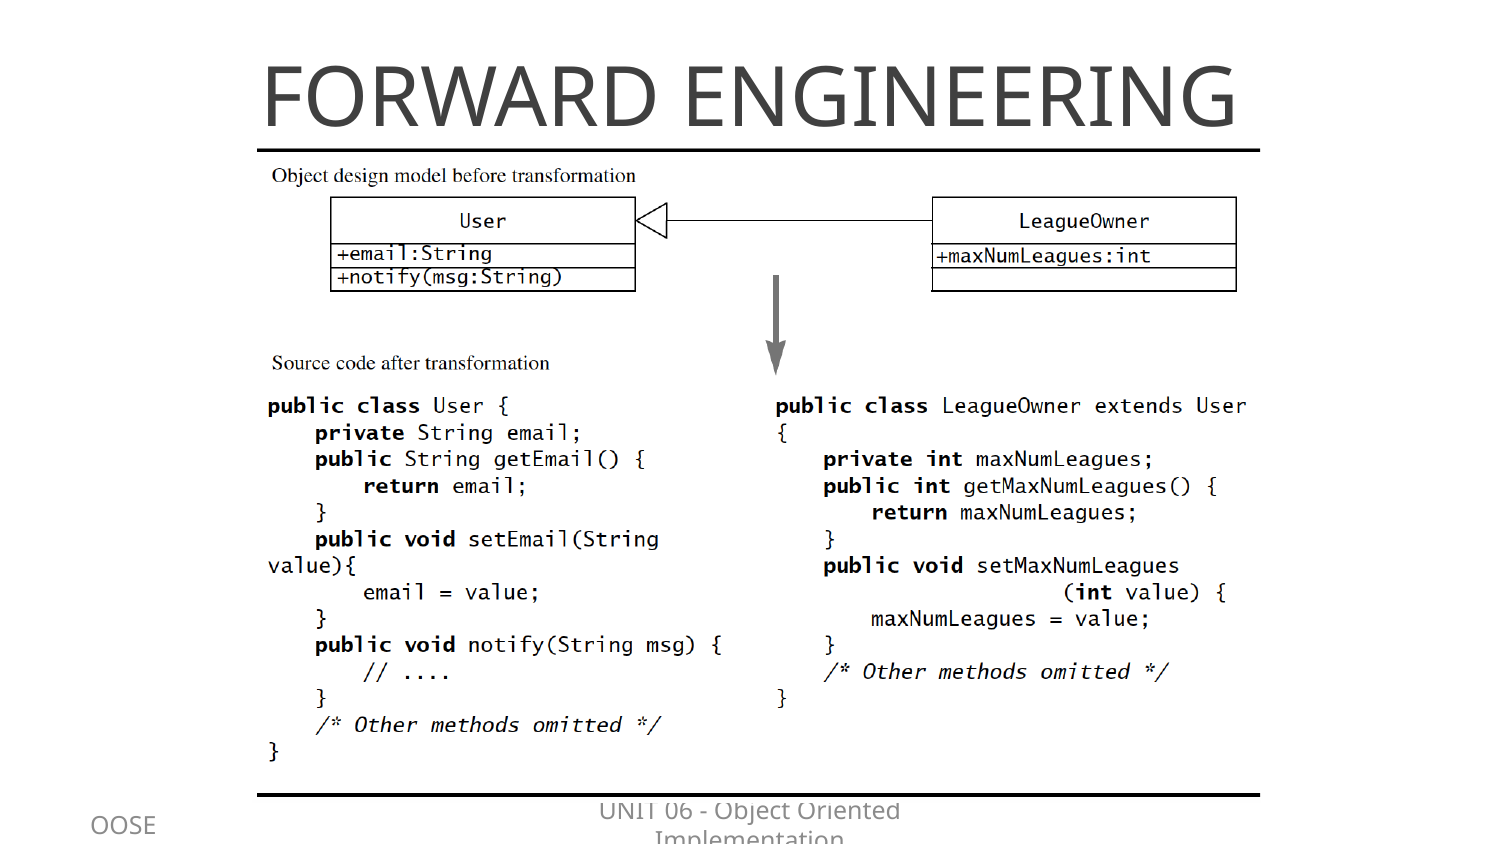

# Forward engineering
OOSE
UNIT 06 - Object Oriented Implementation